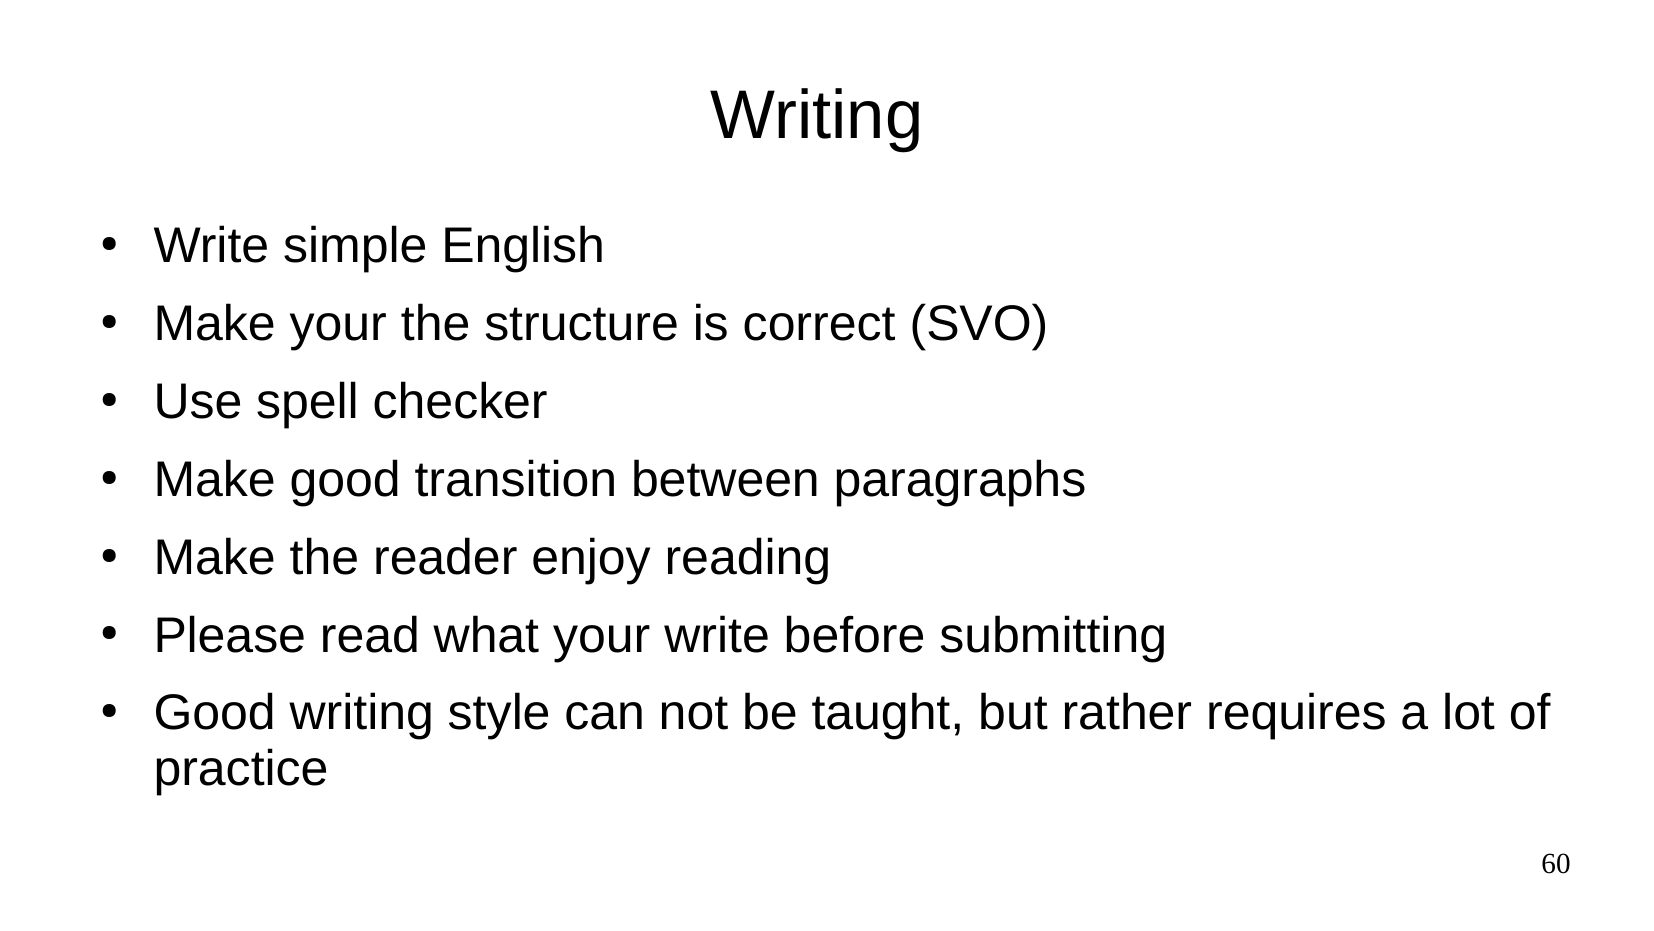

# Writing
Write simple English
Make your the structure is correct (SVO)
Use spell checker
Make good transition between paragraphs
Make the reader enjoy reading
Please read what your write before submitting
Good writing style can not be taught, but rather requires a lot of practice
60